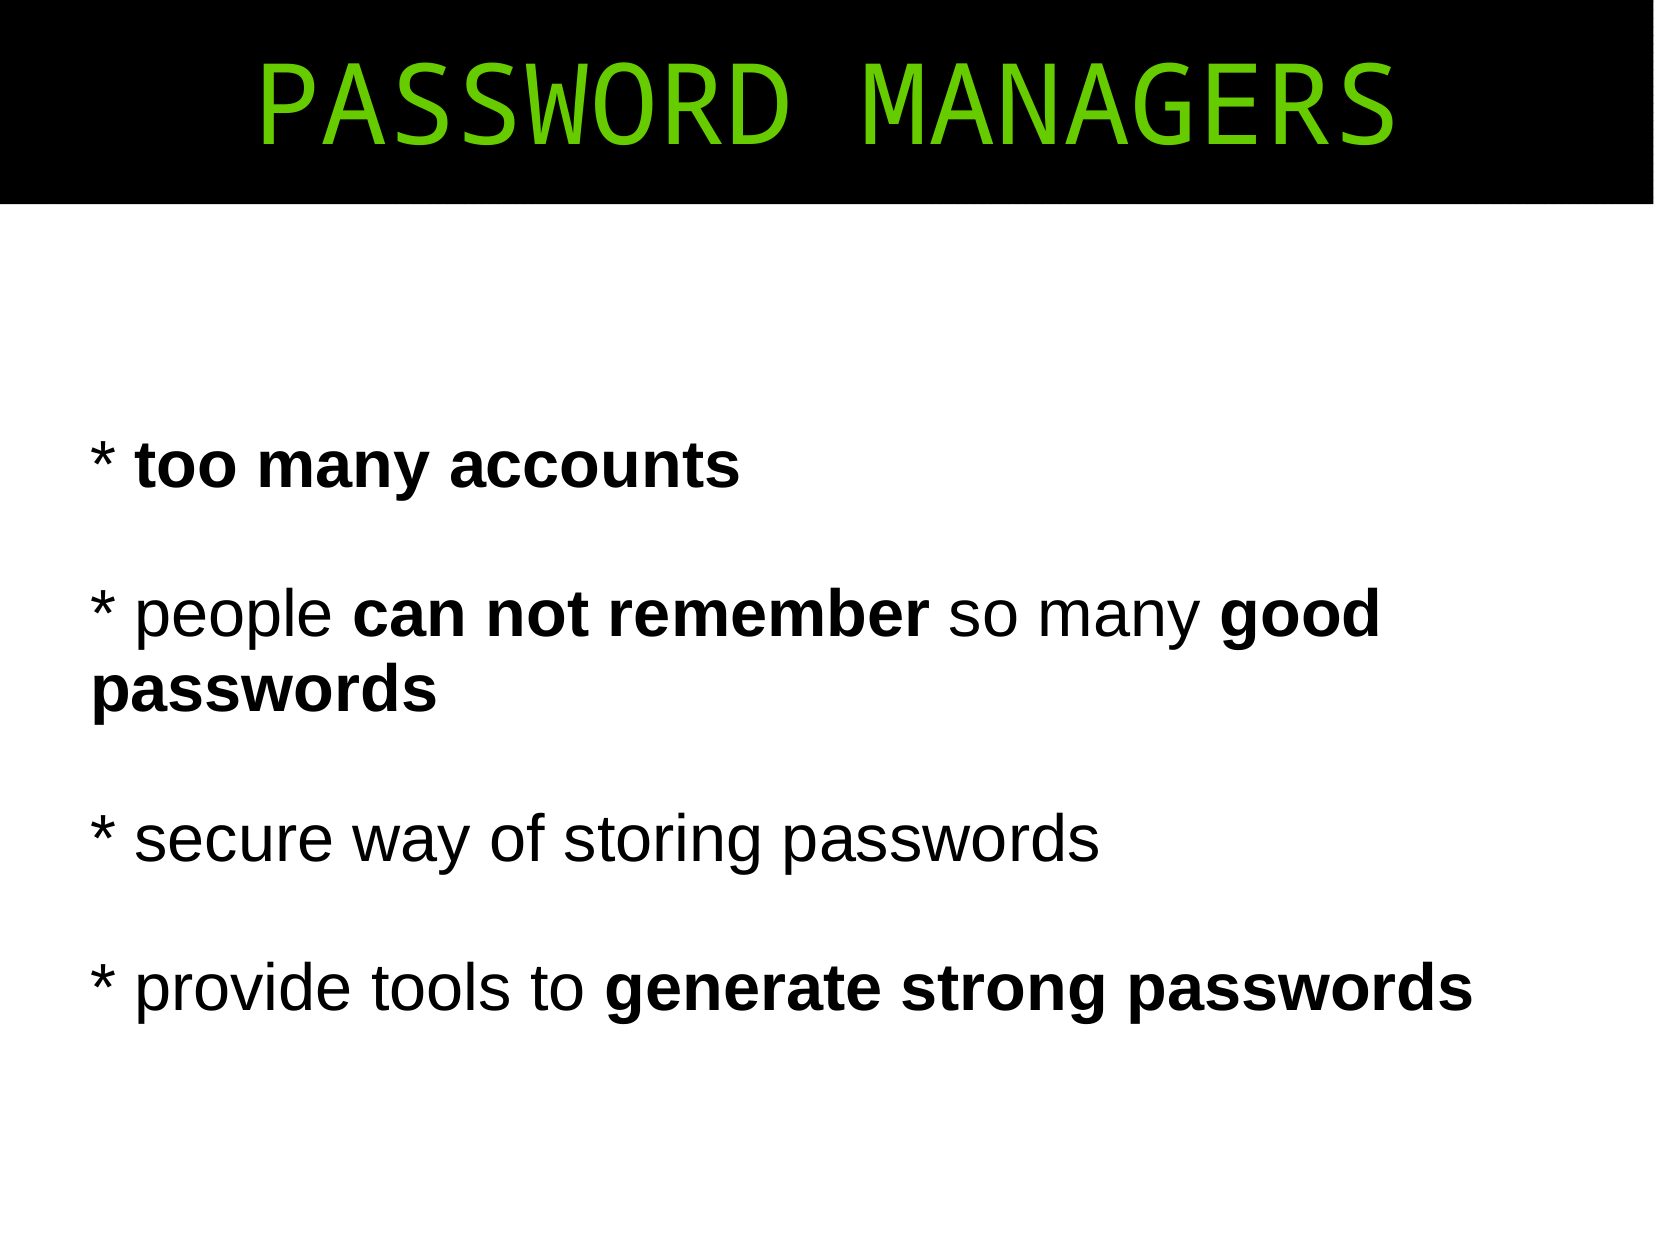

# PASSWORD MANAGERS
* too many accounts
* people can not remember so many good passwords
* secure way of storing passwords
* provide tools to generate strong passwords